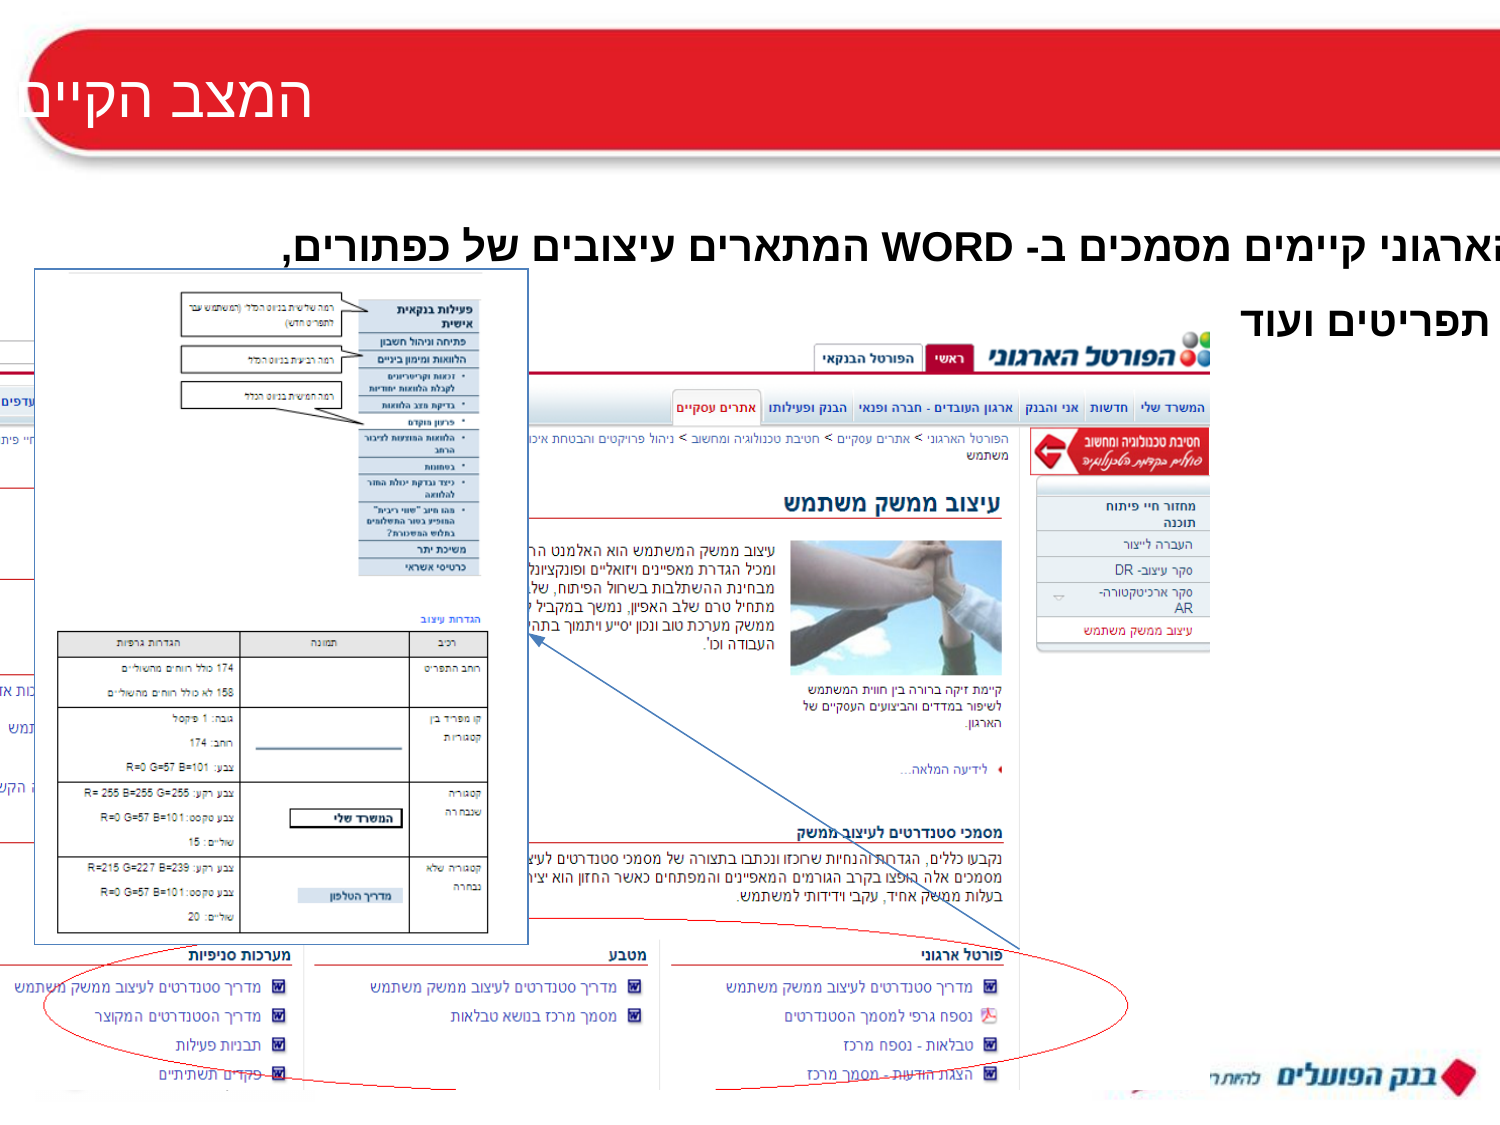

# המצב הקיים
בפורטל הארגוני קיימים מסמכים ב- WORD המתארים עיצובים של כפתורים,
 טבלאות, תפריטים ועוד